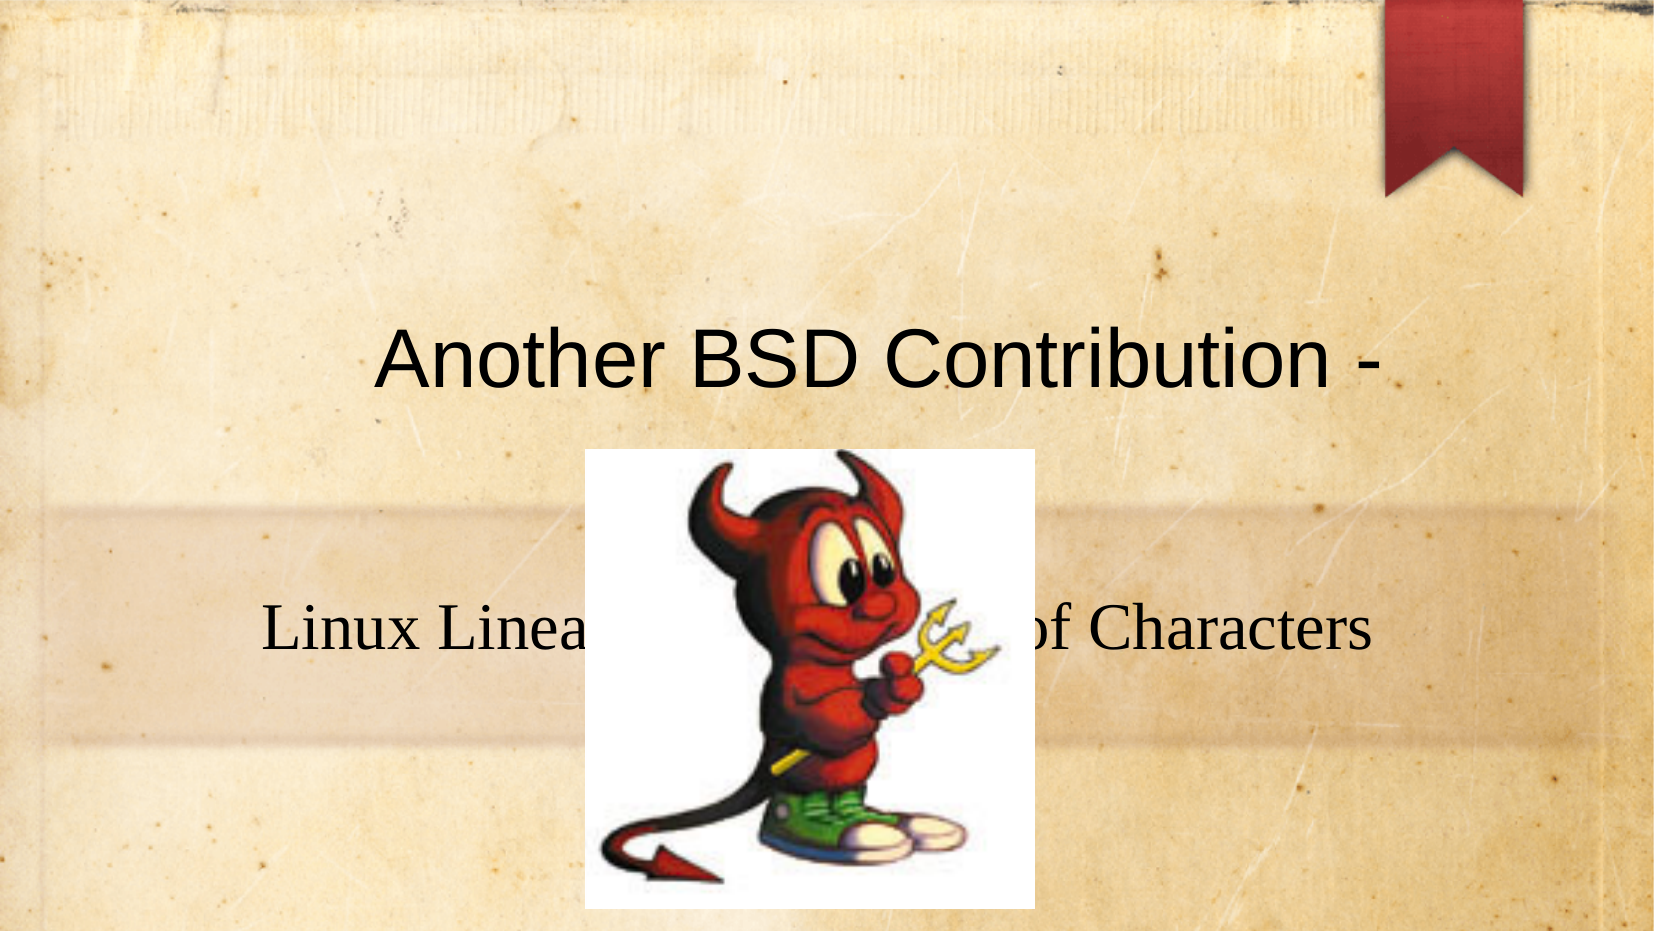

Another BSD Contribution -
Linux Lineage and the Cast of Characters
“Beastie”
CS-334 Spring 2015														Page of